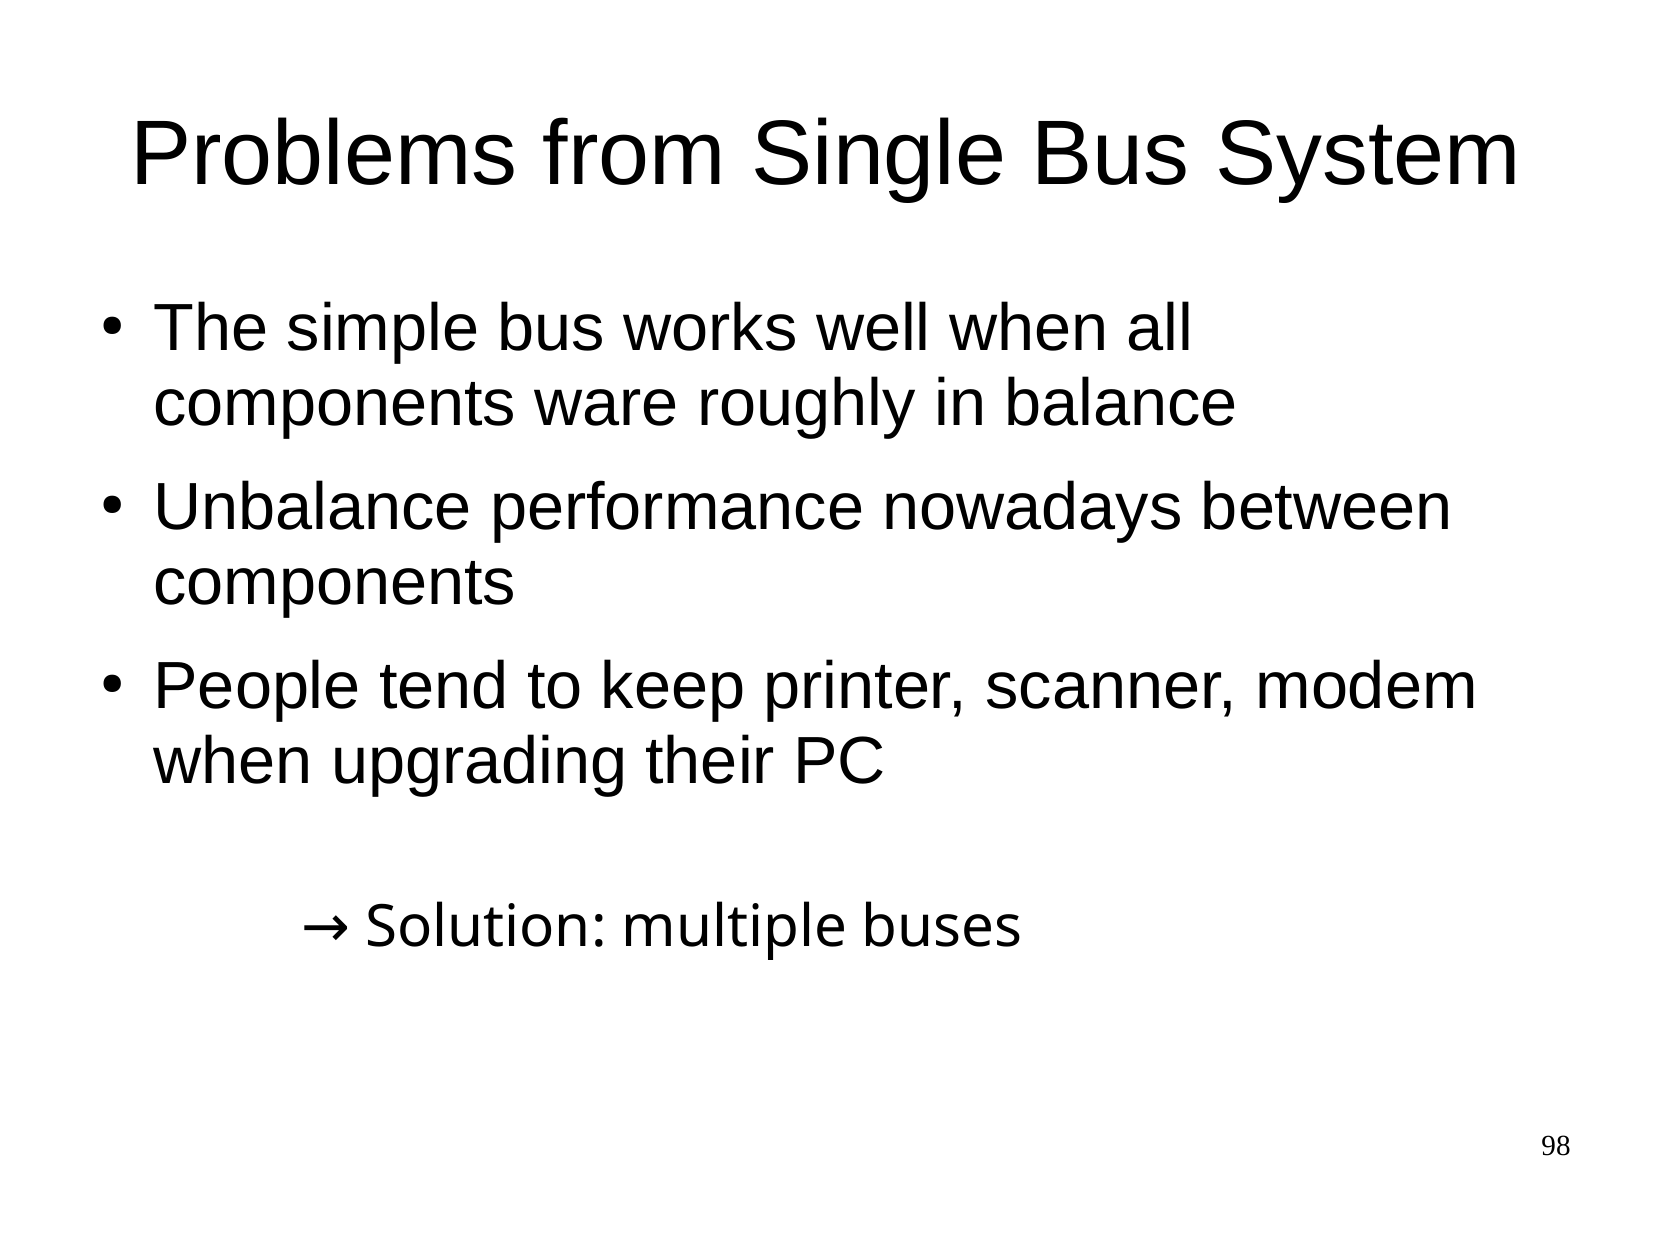

# Problems from Single Bus System
The simple bus works well when all components ware roughly in balance
Unbalance performance nowadays between components
People tend to keep printer, scanner, modem when upgrading their PC
→ Solution: multiple buses
98